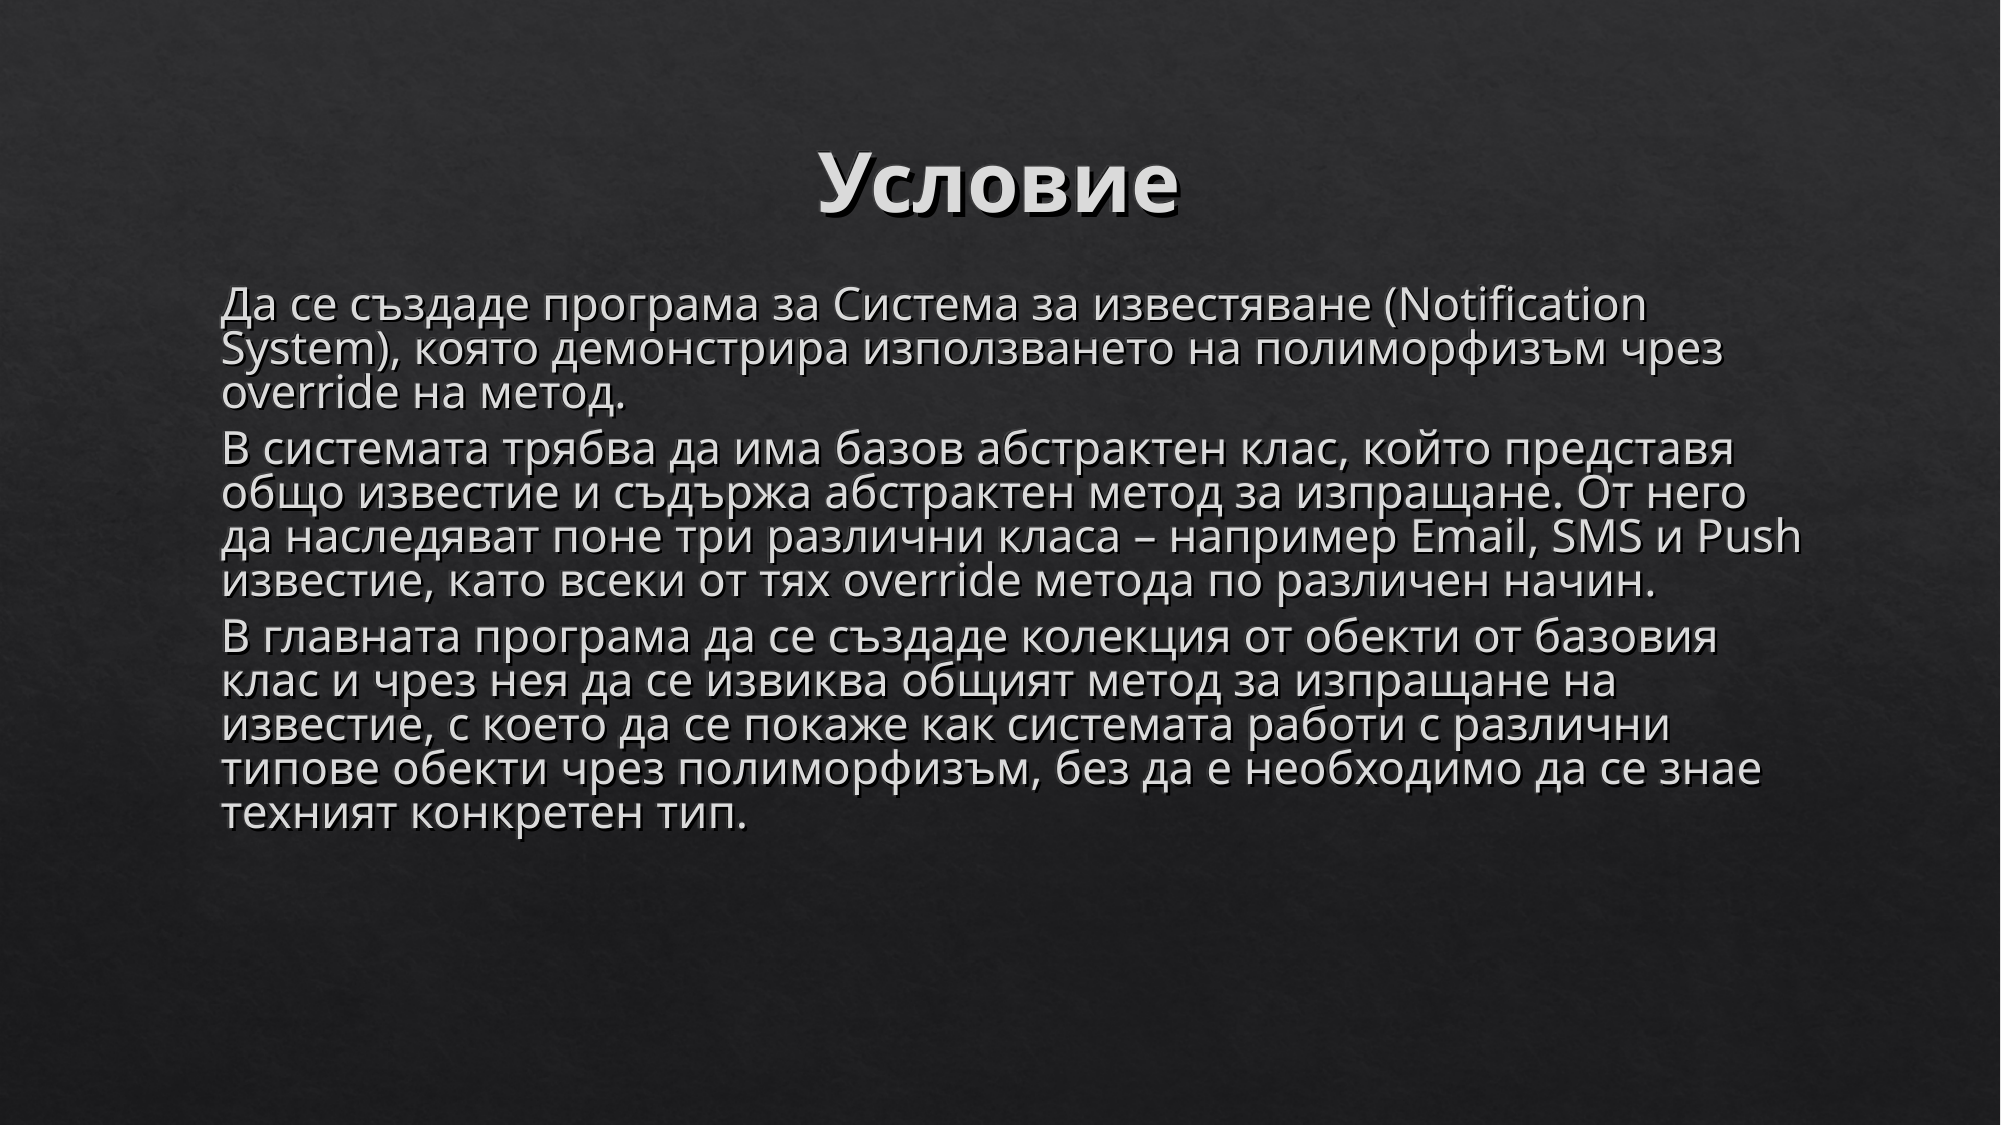

# Условие
Да се създаде програма за Система за известяване (Notification System), която демонстрира използването на полиморфизъм чрез override на метод.
В системата трябва да има базов абстрактен клас, който представя общо известие и съдържа абстрактен метод за изпращане. От него да наследяват поне три различни класа – например Email, SMS и Push известие, като всеки от тях override метода по различен начин.
В главната програма да се създаде колекция от обекти от базовия клас и чрез нея да се извиква общият метод за изпращане на известие, с което да се покаже как системата работи с различни типове обекти чрез полиморфизъм, без да е необходимо да се знае техният конкретен тип.